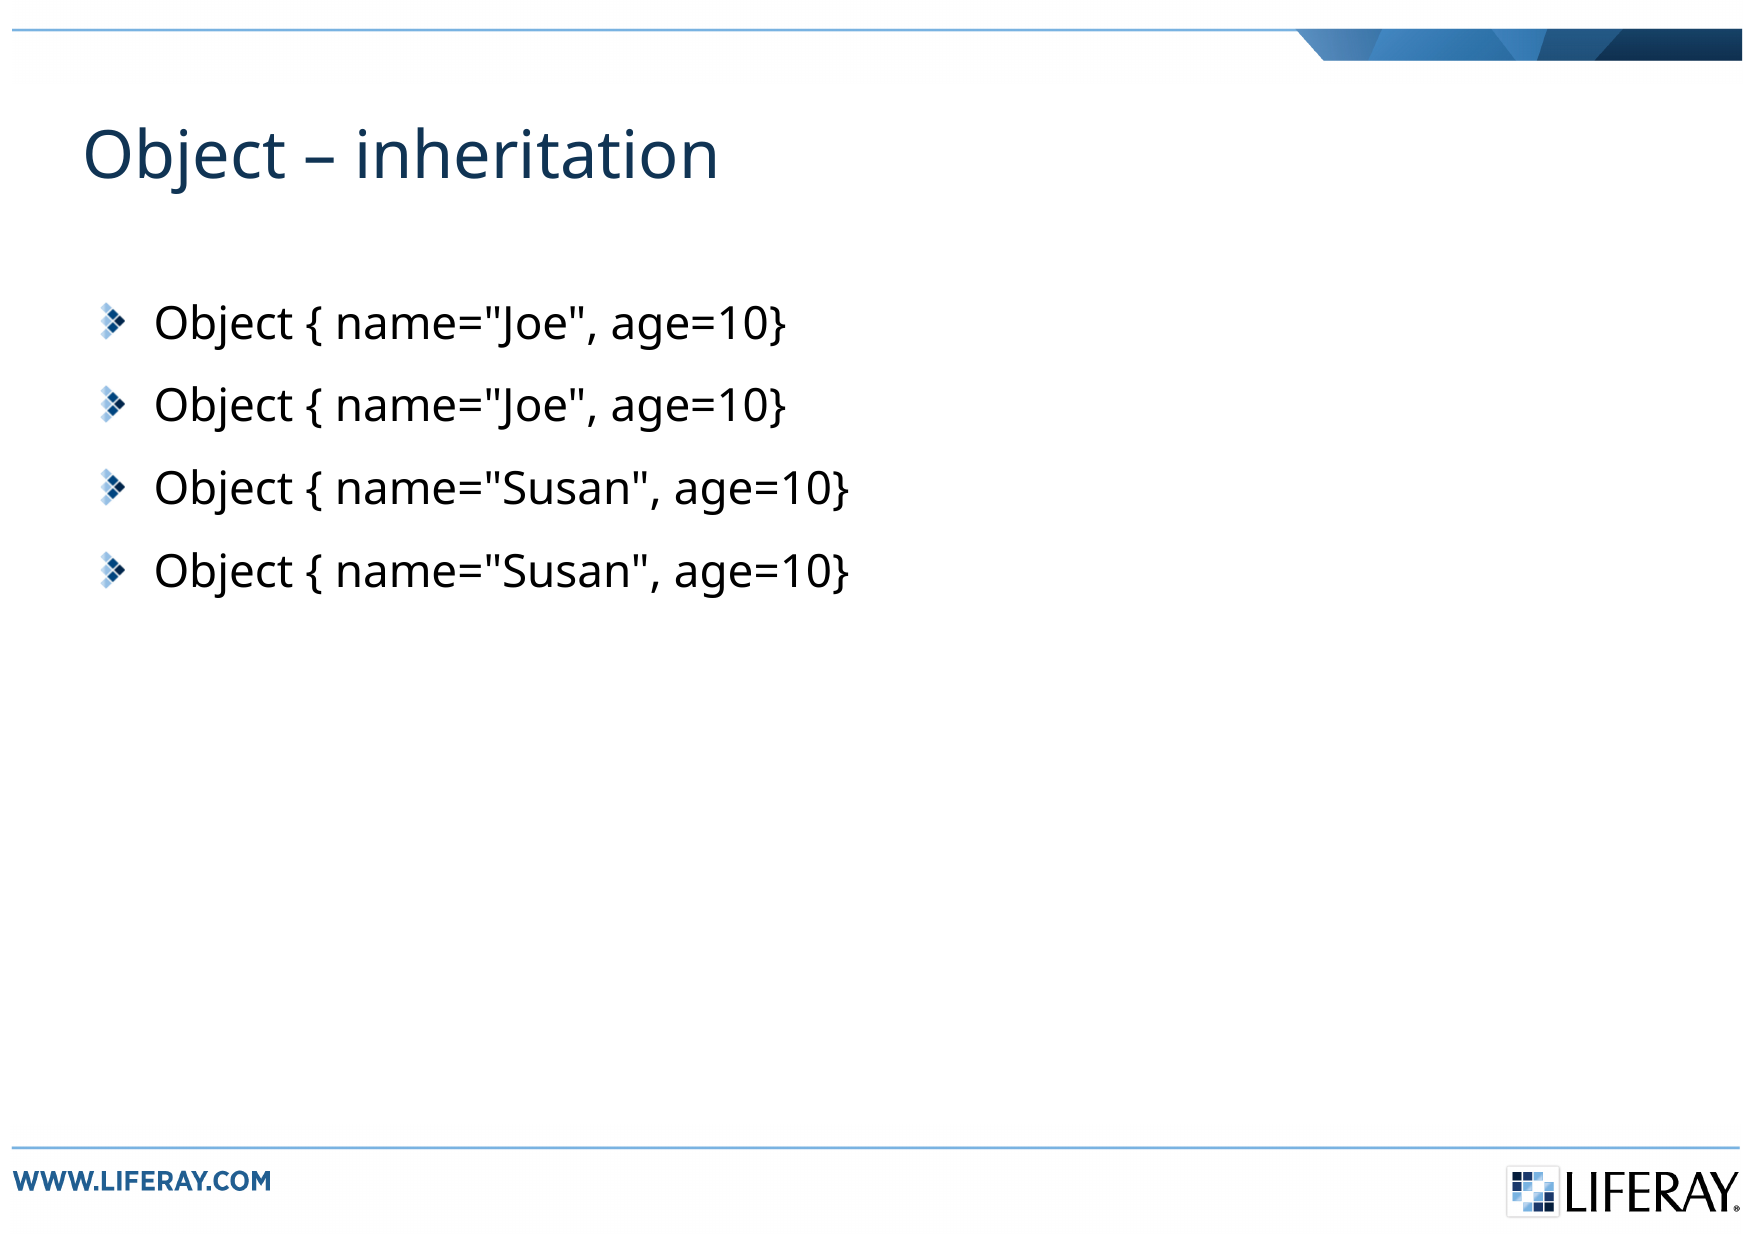

# Object – inheritation
Object { name="Joe", age=10}
Object { name="Joe", age=10}
Object { name="Susan", age=10}
Object { name="Susan", age=10}